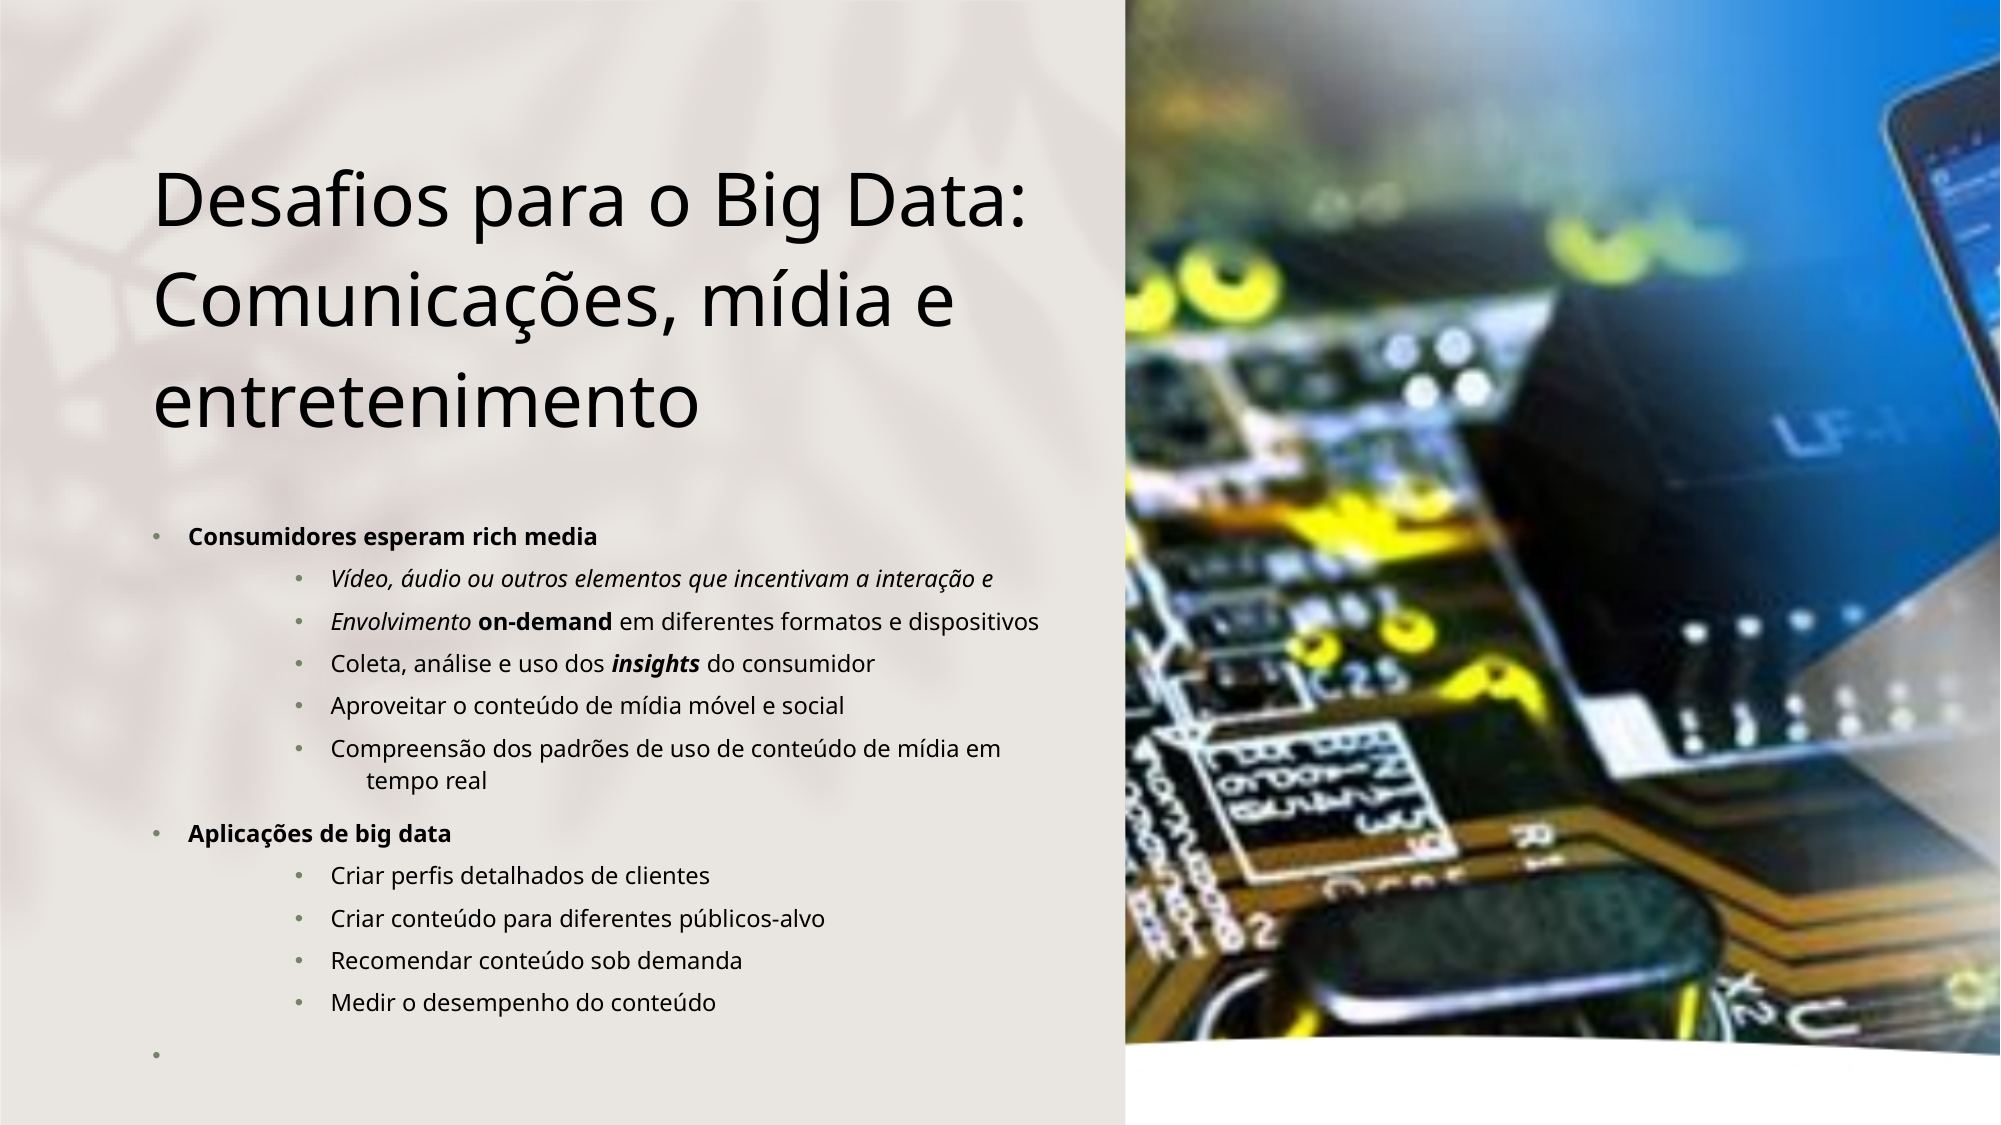

# Desafios para o Big Data: Comunicações, mídia e entretenimento
Consumidores esperam rich media
Vídeo, áudio ou outros elementos que incentivam a interação e
Envolvimento on-demand em diferentes formatos e dispositivos
Coleta, análise e uso dos insights do consumidor
Aproveitar o conteúdo de mídia móvel e social
Compreensão dos padrões de uso de conteúdo de mídia em tempo real
Aplicações de big data
Criar perfis detalhados de clientes
Criar conteúdo para diferentes públicos-alvo
Recomendar conteúdo sob demanda
Medir o desempenho do conteúdo